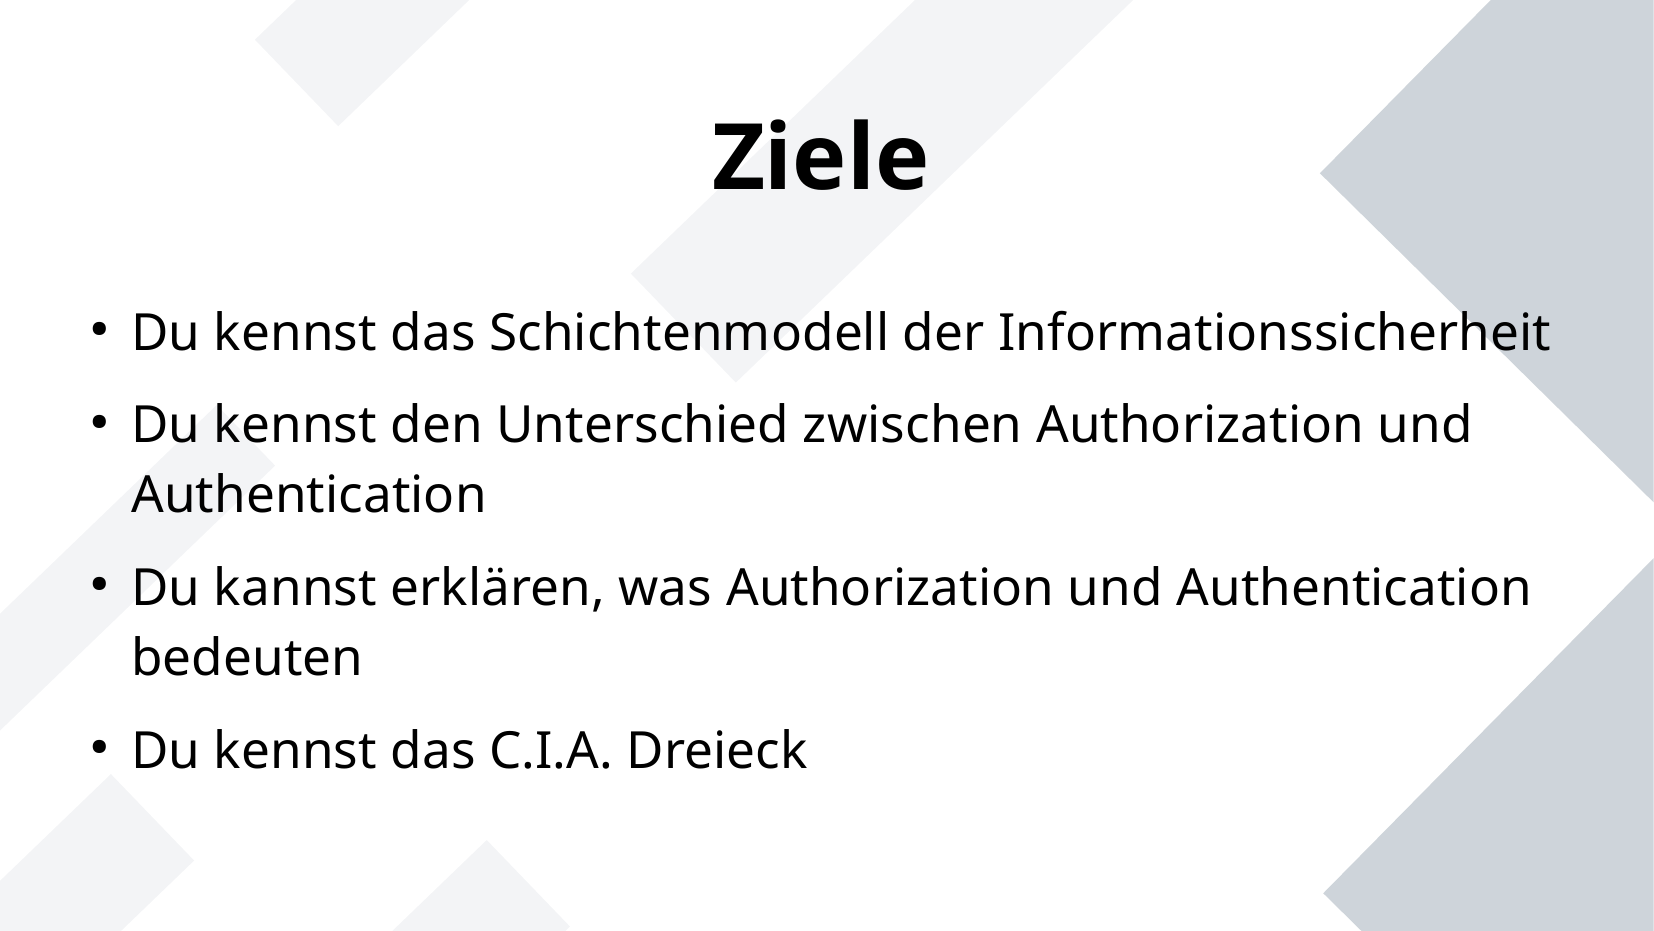

# Ziele
Du kennst das Schichtenmodell der Informationssicherheit
Du kennst den Unterschied zwischen Authorization und Authentication
Du kannst erklären, was Authorization und Authentication bedeuten
Du kennst das C.I.A. Dreieck